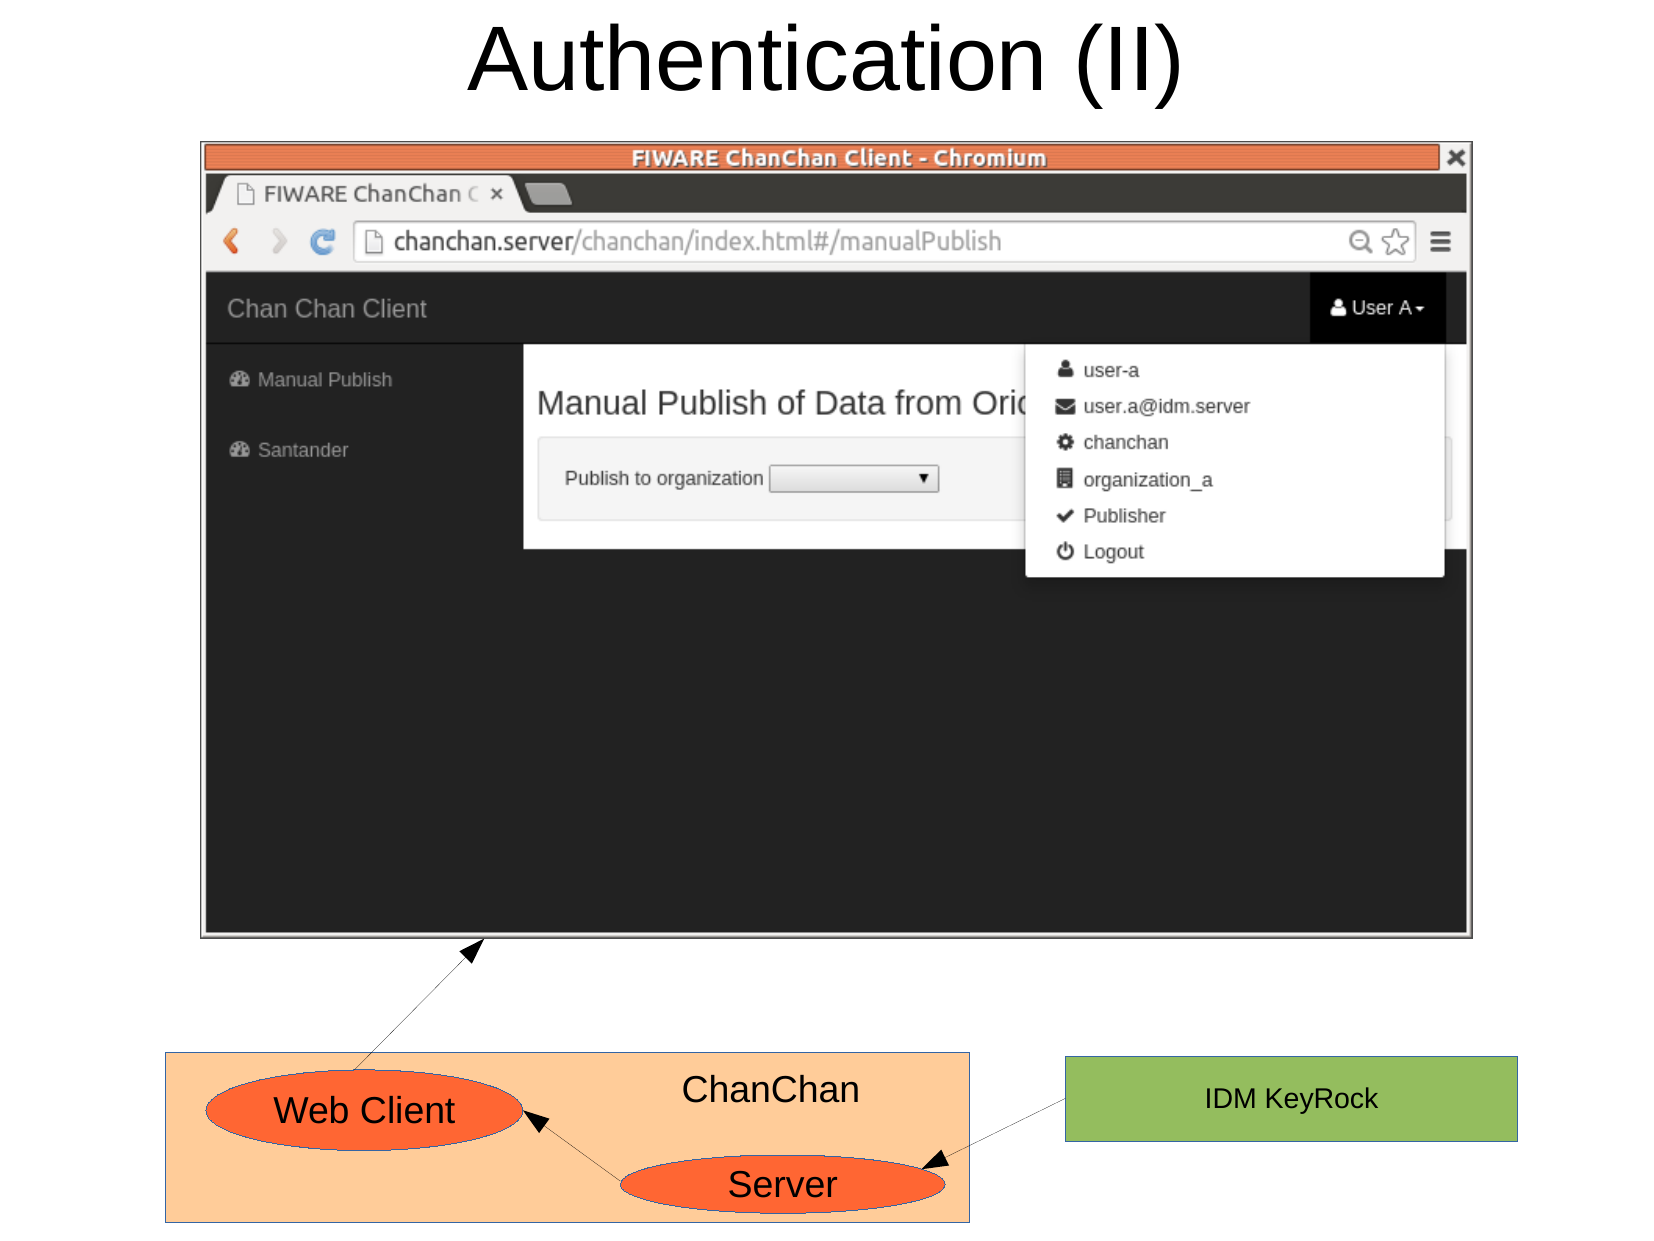

# Authentication (II)
ChanChan
Web Client
Server
IDM KeyRock